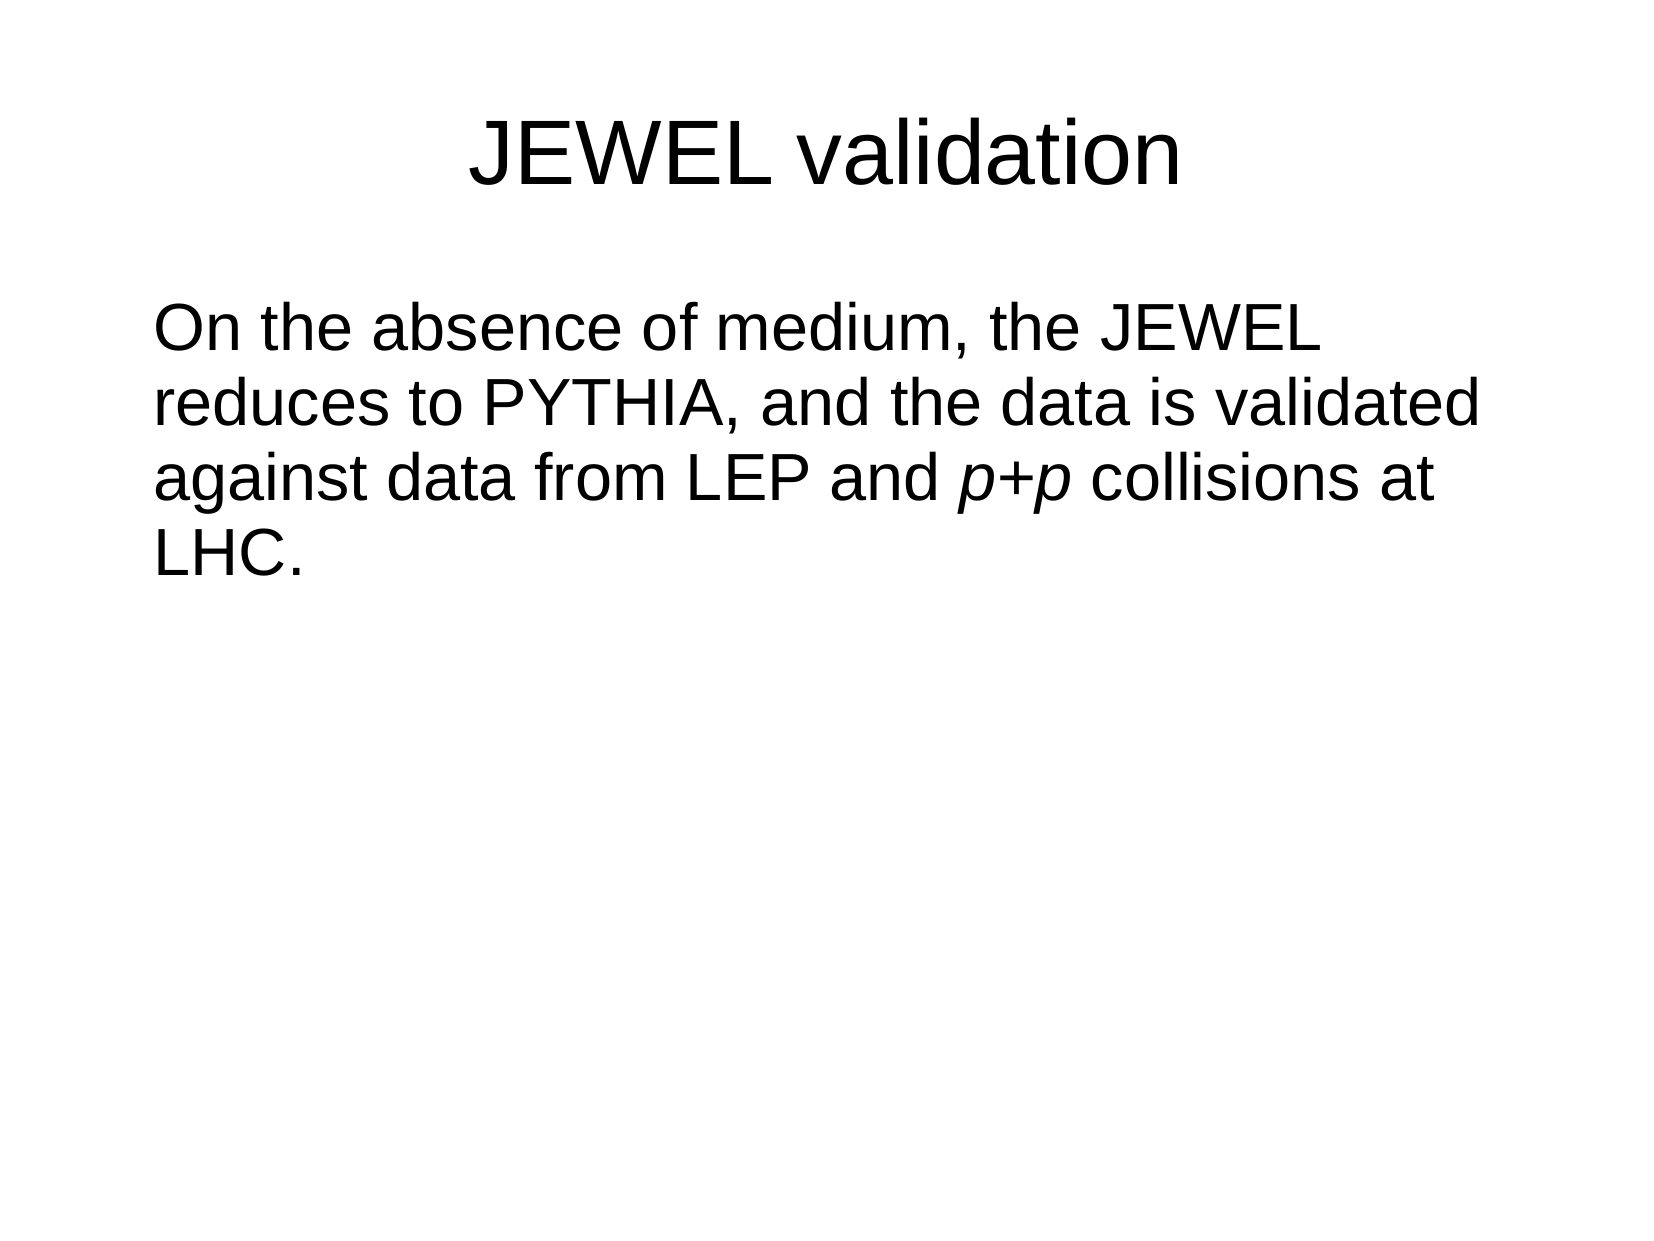

# JEWEL validation
On the absence of medium, the JEWEL reduces to PYTHIA, and the data is validated against data from LEP and p+p collisions at LHC.